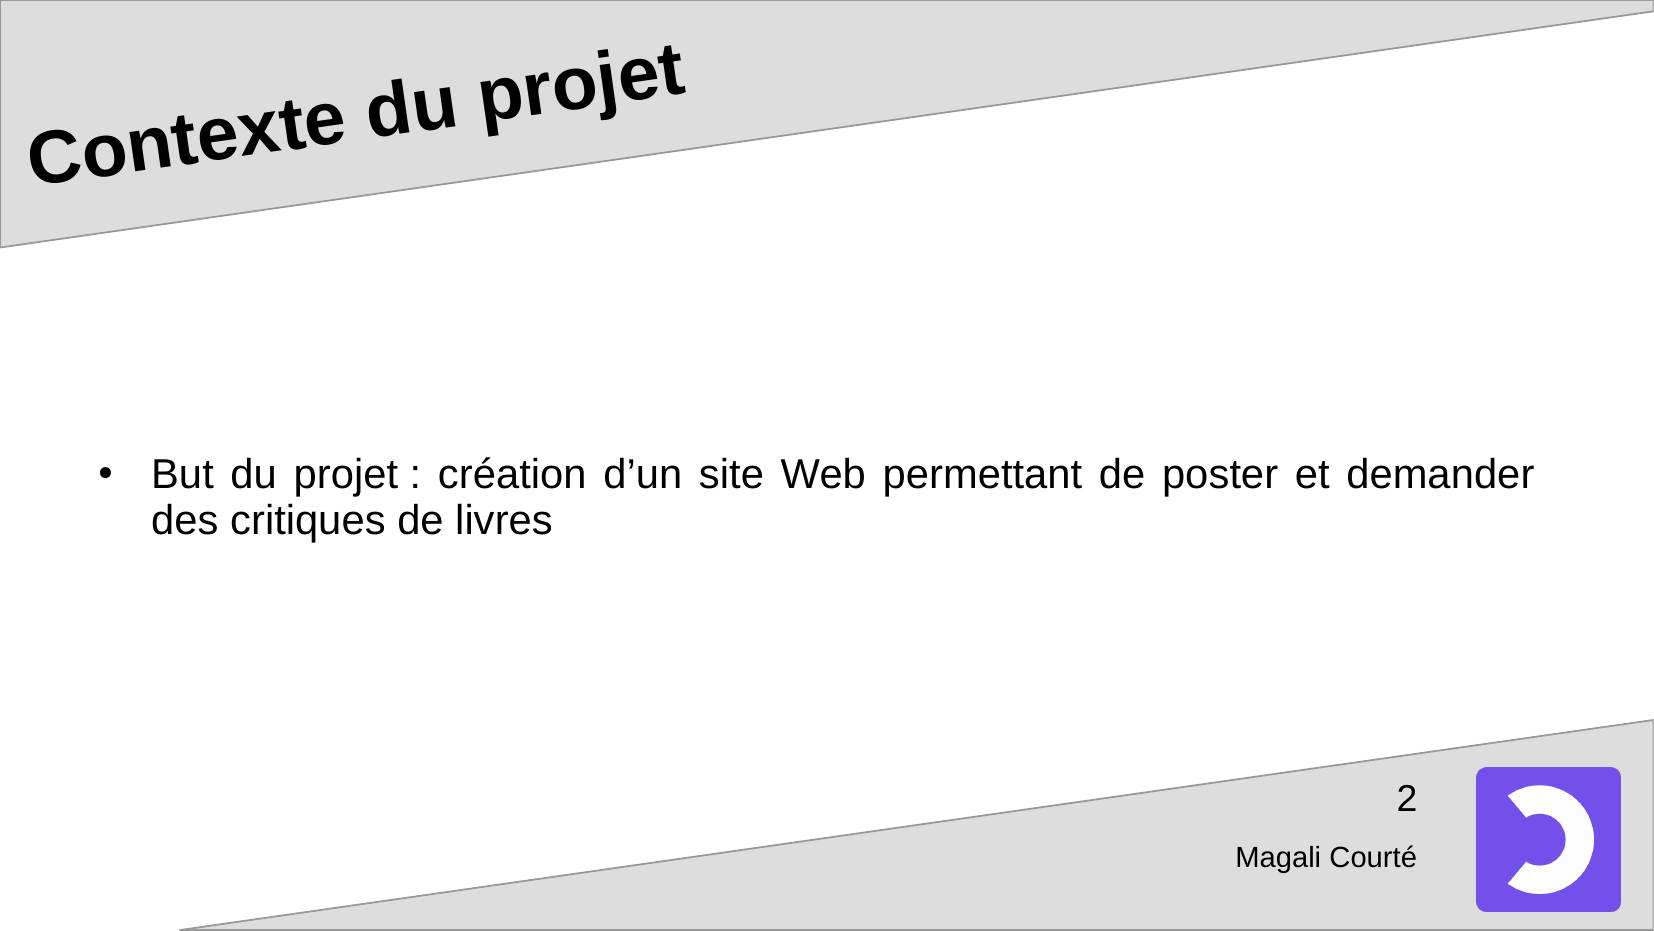

# Contexte du projet
But du projet : création d’un site Web permettant de poster et demander des critiques de livres
2